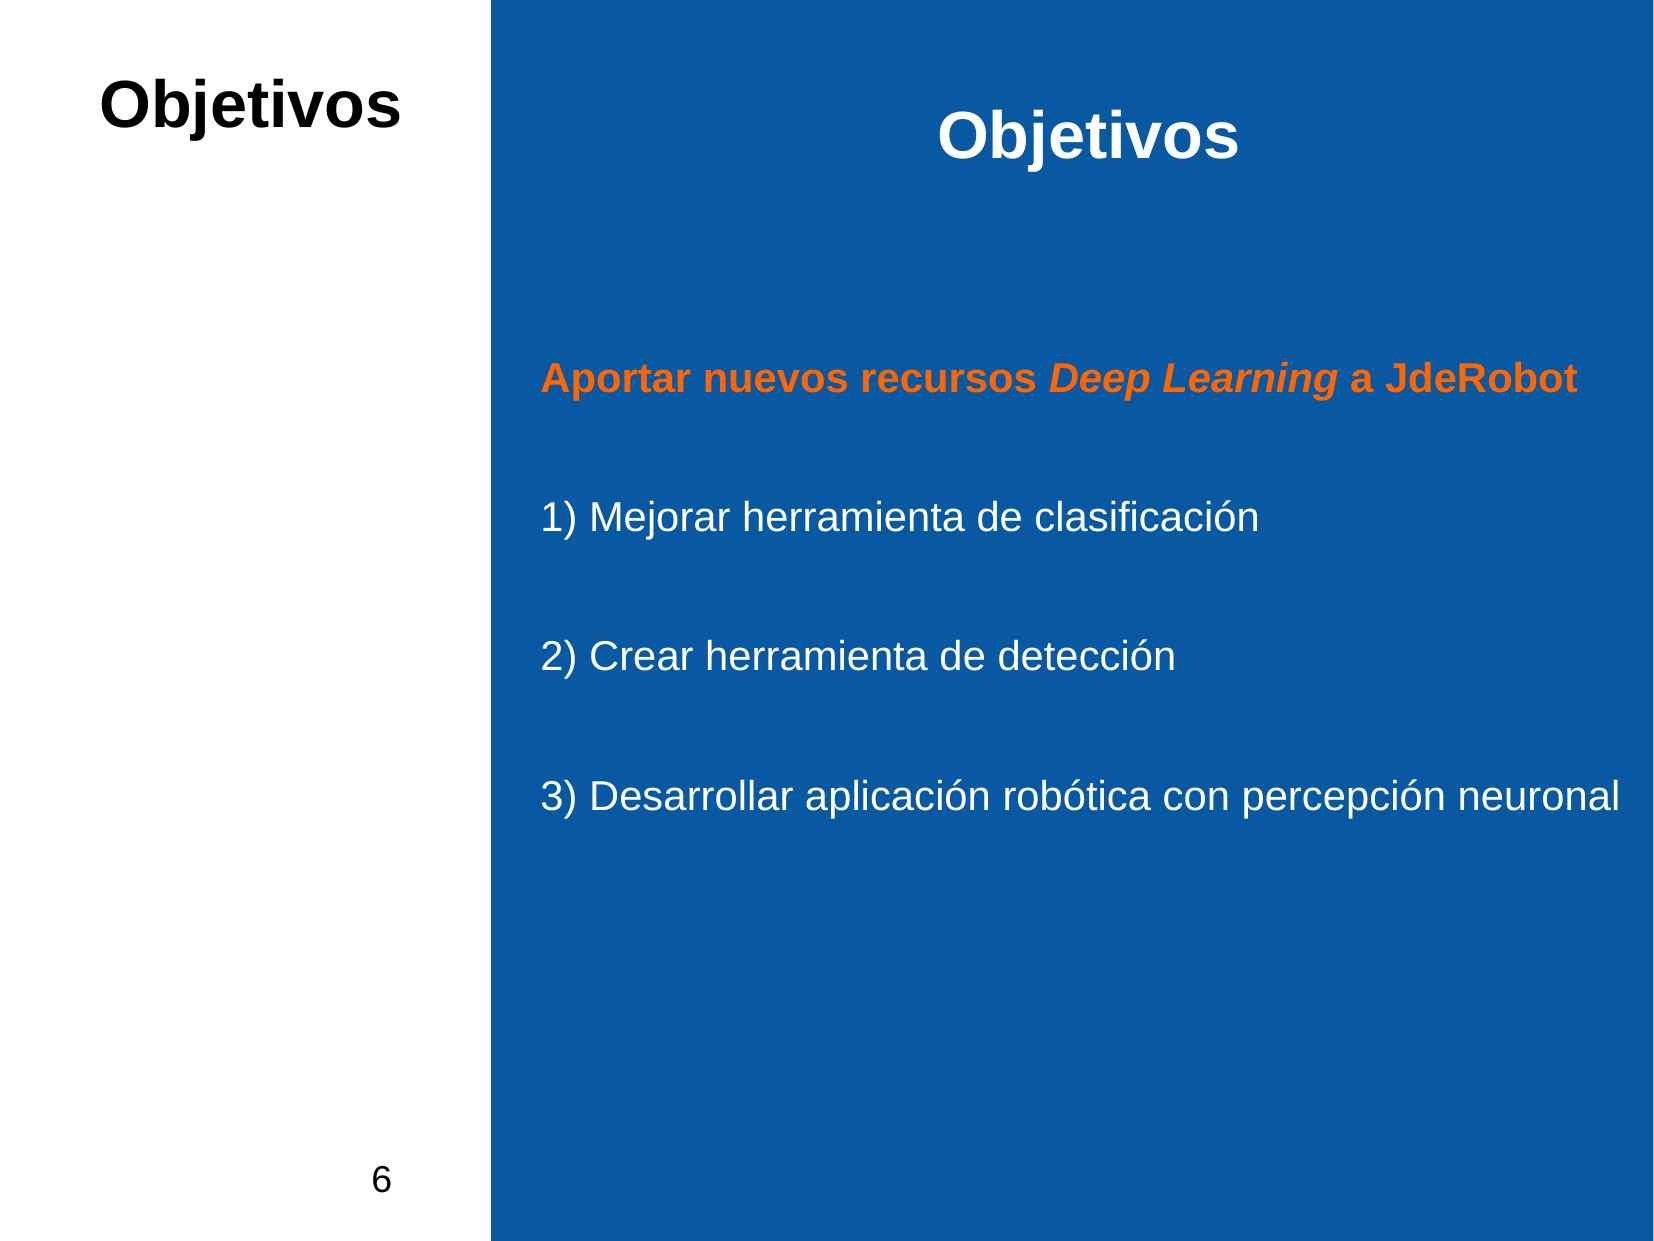

# Objetivos
Objetivos
Aportar nuevos recursos Deep Learning a JdeRobot
1) Mejorar herramienta de clasificación
2) Crear herramienta de detección
3) Desarrollar aplicación robótica con percepción neuronal